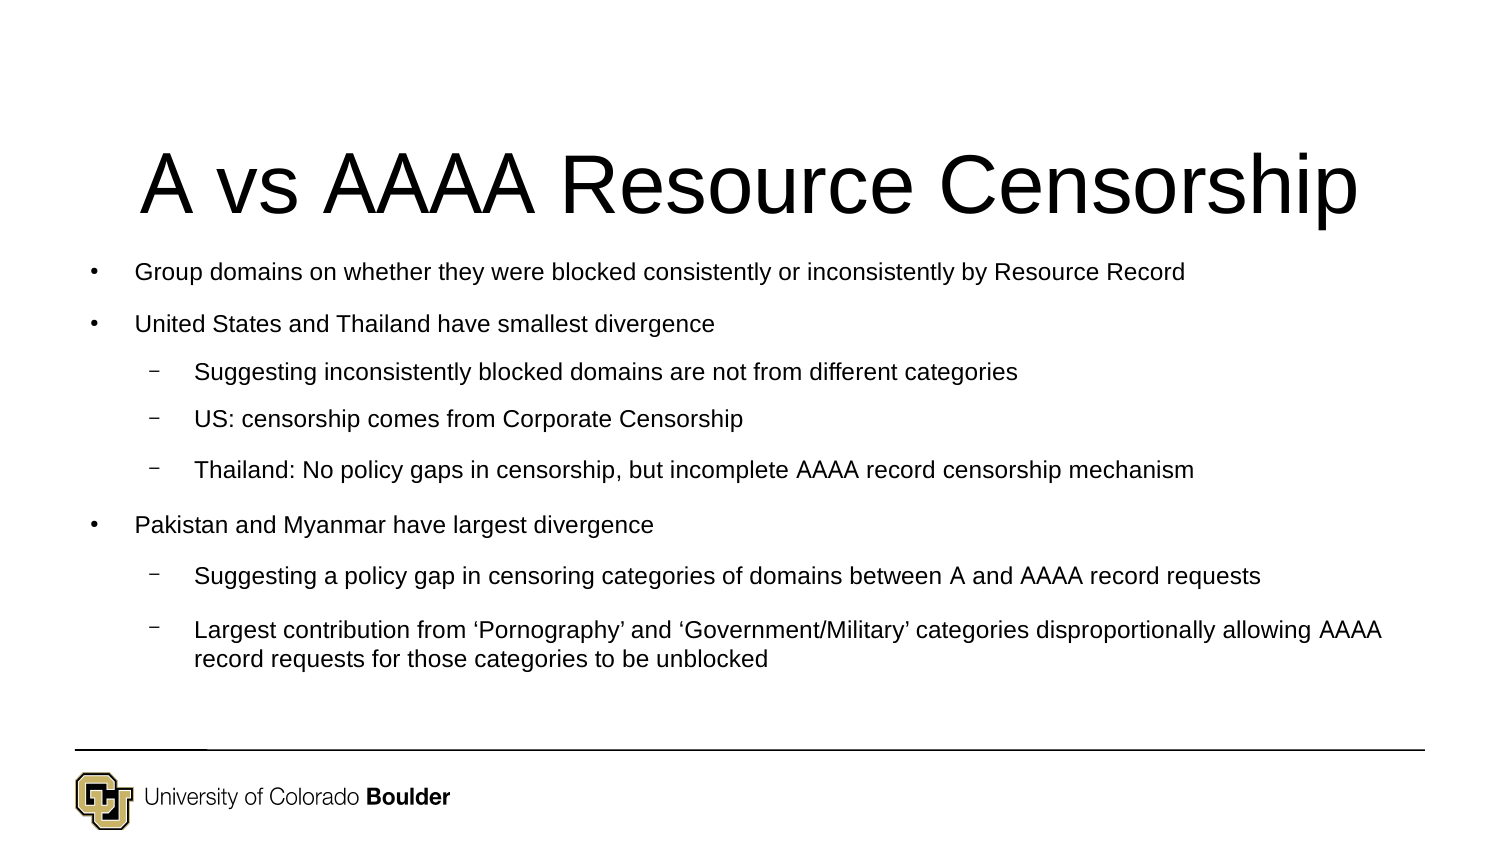

# A vs AAAA Resource Censorship
Group domains on whether they were blocked consistently or inconsistently by Resource Record
United States and Thailand have smallest divergence
Suggesting inconsistently blocked domains are not from different categories
US: censorship comes from Corporate Censorship
Thailand: No policy gaps in censorship, but incomplete AAAA record censorship mechanism
Pakistan and Myanmar have largest divergence
Suggesting a policy gap in censoring categories of domains between A and AAAA record requests
Largest contribution from ‘Pornography’ and ‘Government/Military’ categories disproportionally allowing AAAA record requests for those categories to be unblocked